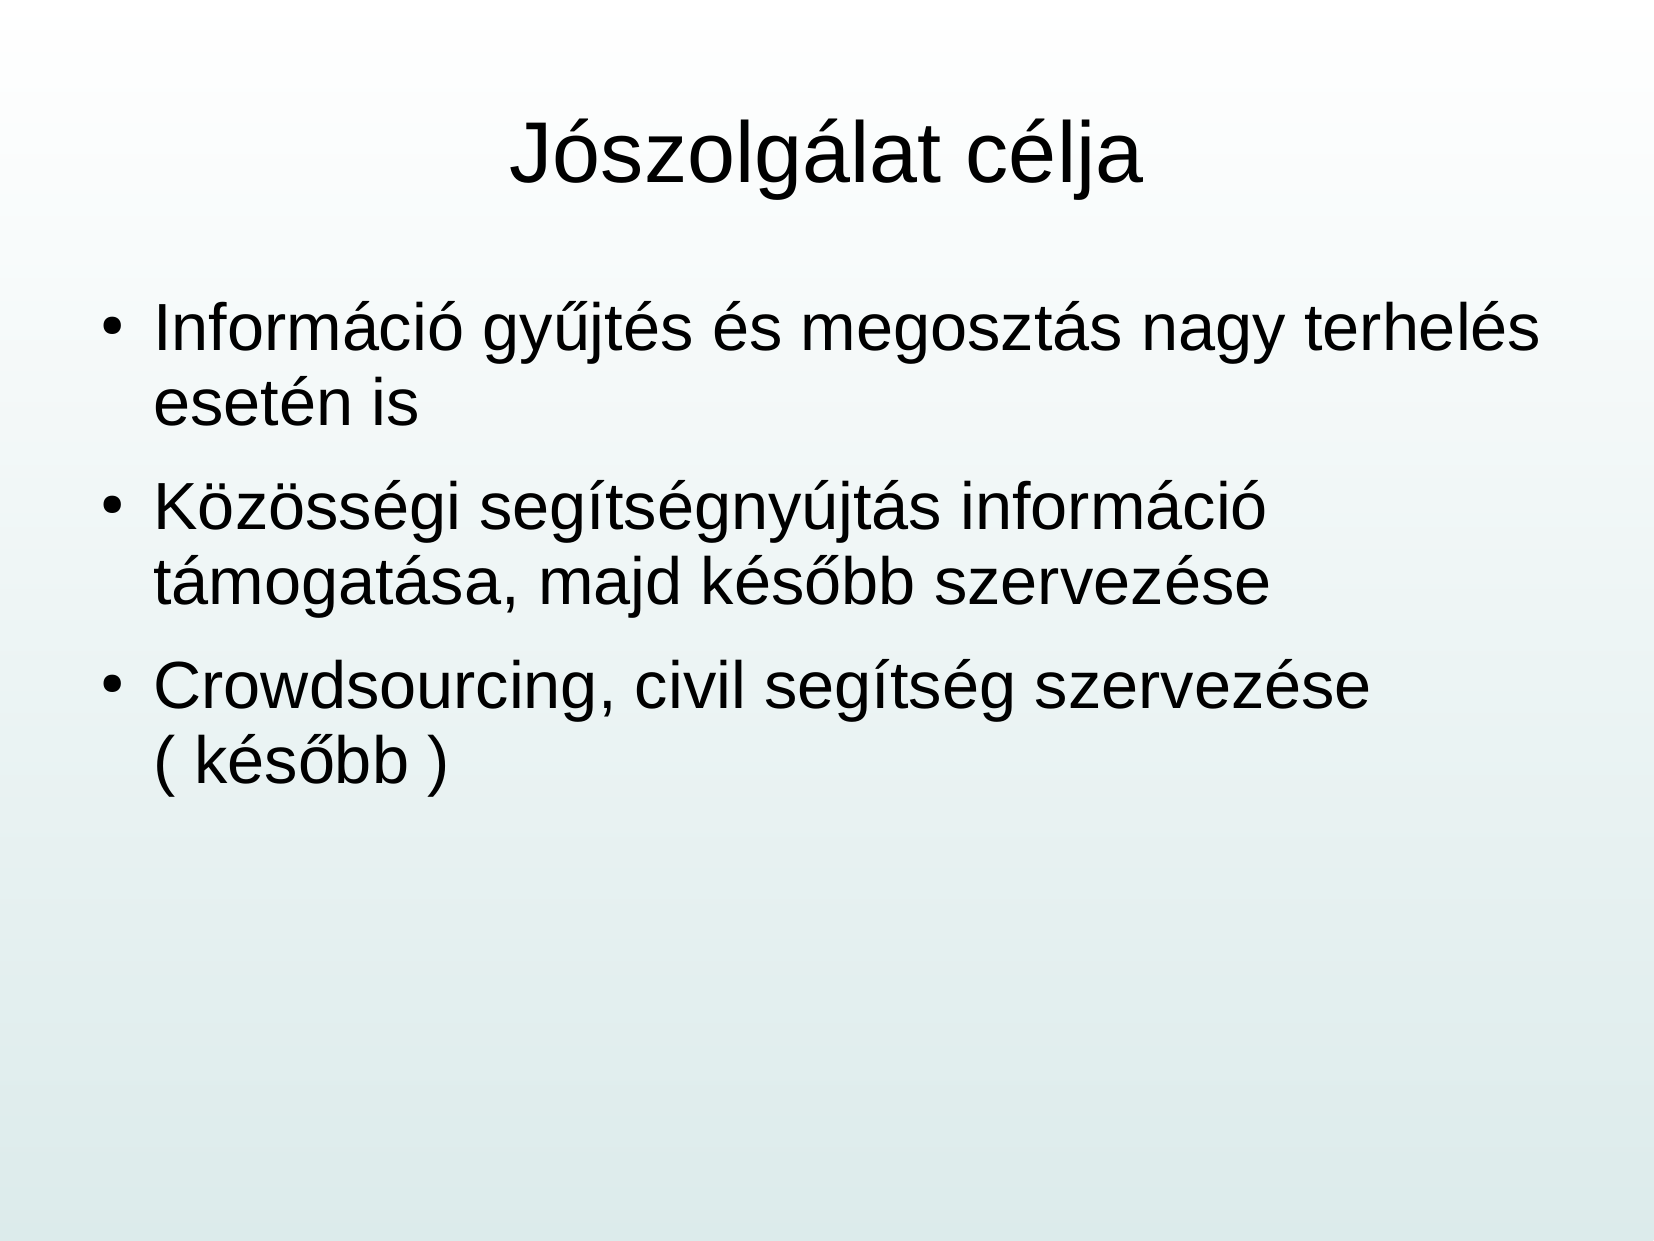

# Jószolgálat célja
Információ gyűjtés és megosztás nagy terhelés esetén is
Közösségi segítségnyújtás információ támogatása, majd később szervezése
Crowdsourcing, civil segítség szervezése ( később )